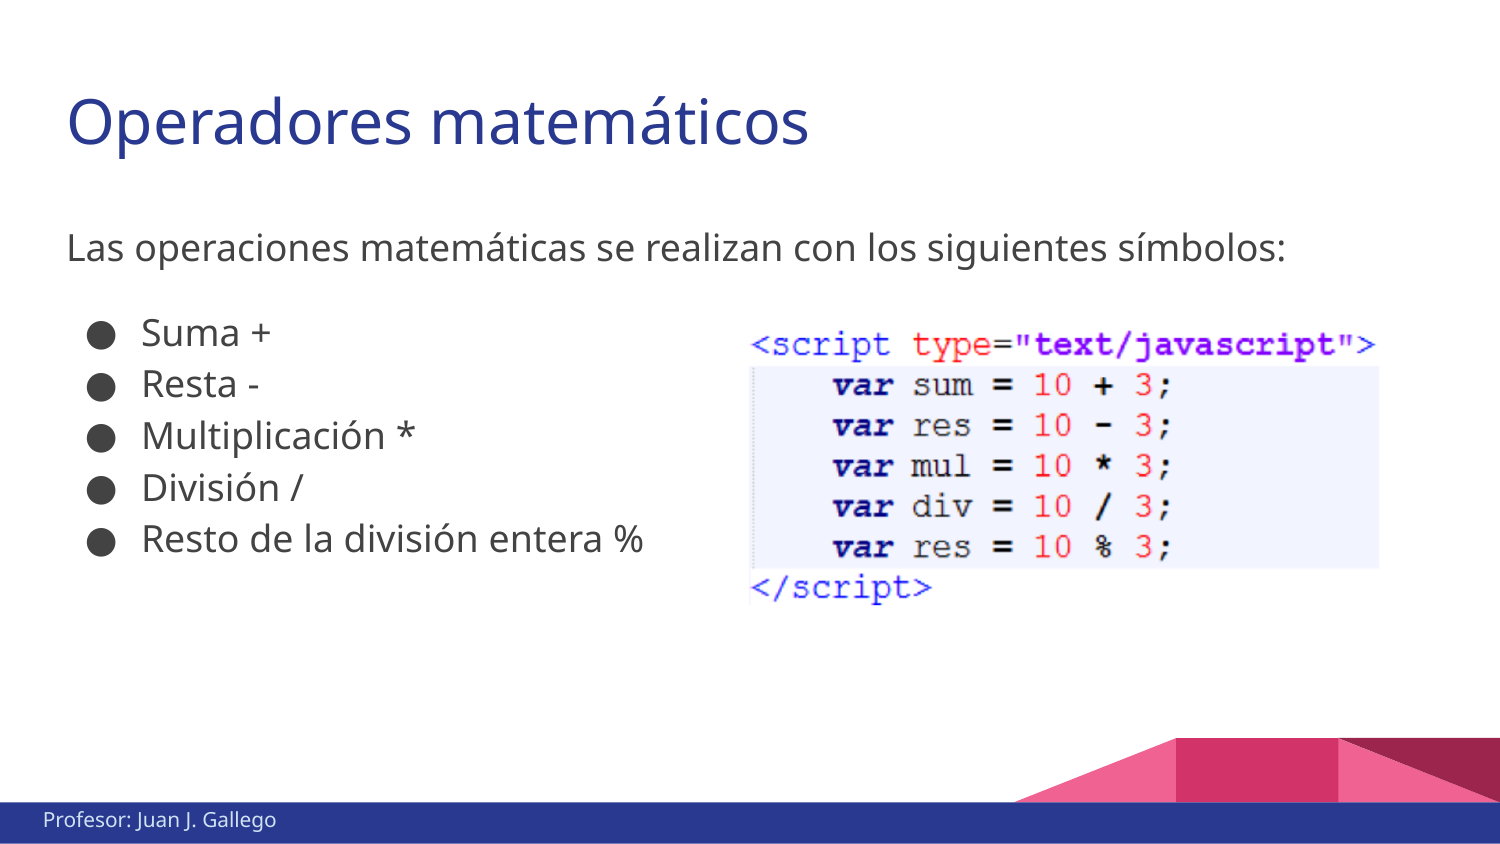

# Operadores matemáticos
Las operaciones matemáticas se realizan con los siguientes símbolos:
Suma +
Resta -
Multiplicación *
División /
Resto de la división entera %